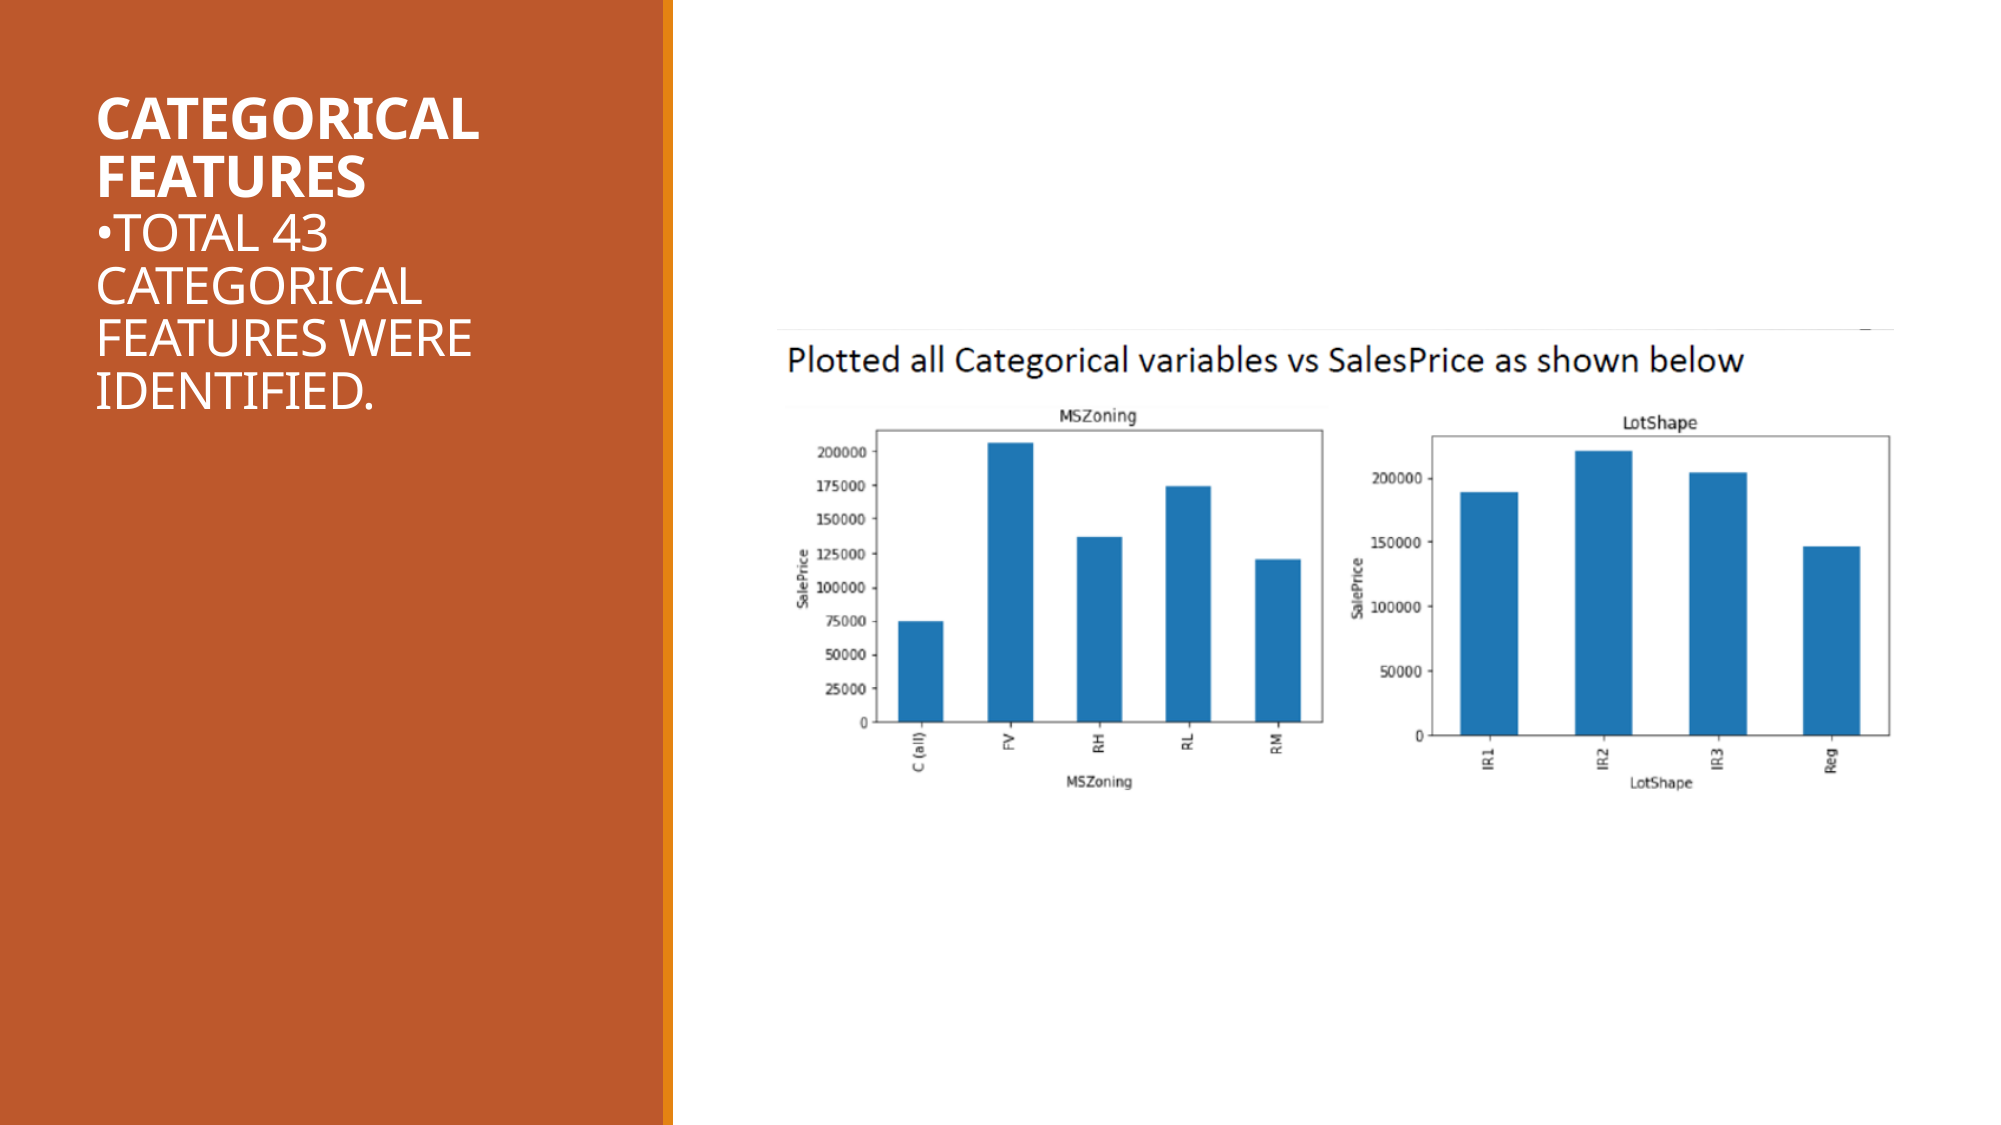

# Categorical Features •Total 43 categorical Features were identified.
​